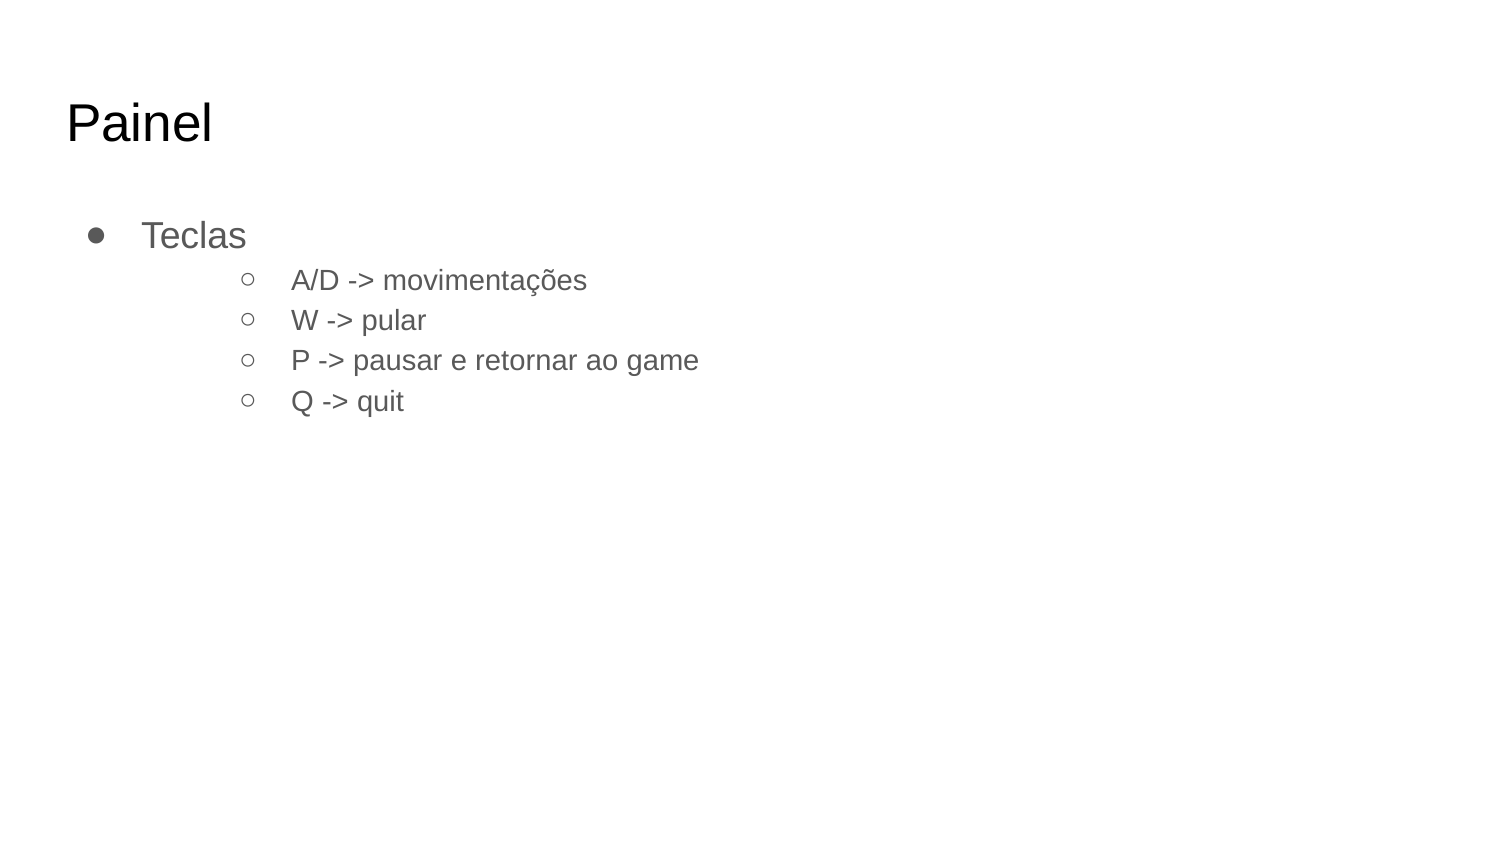

# Painel
Teclas
A/D -> movimentações
W -> pular
P -> pausar e retornar ao game
Q -> quit